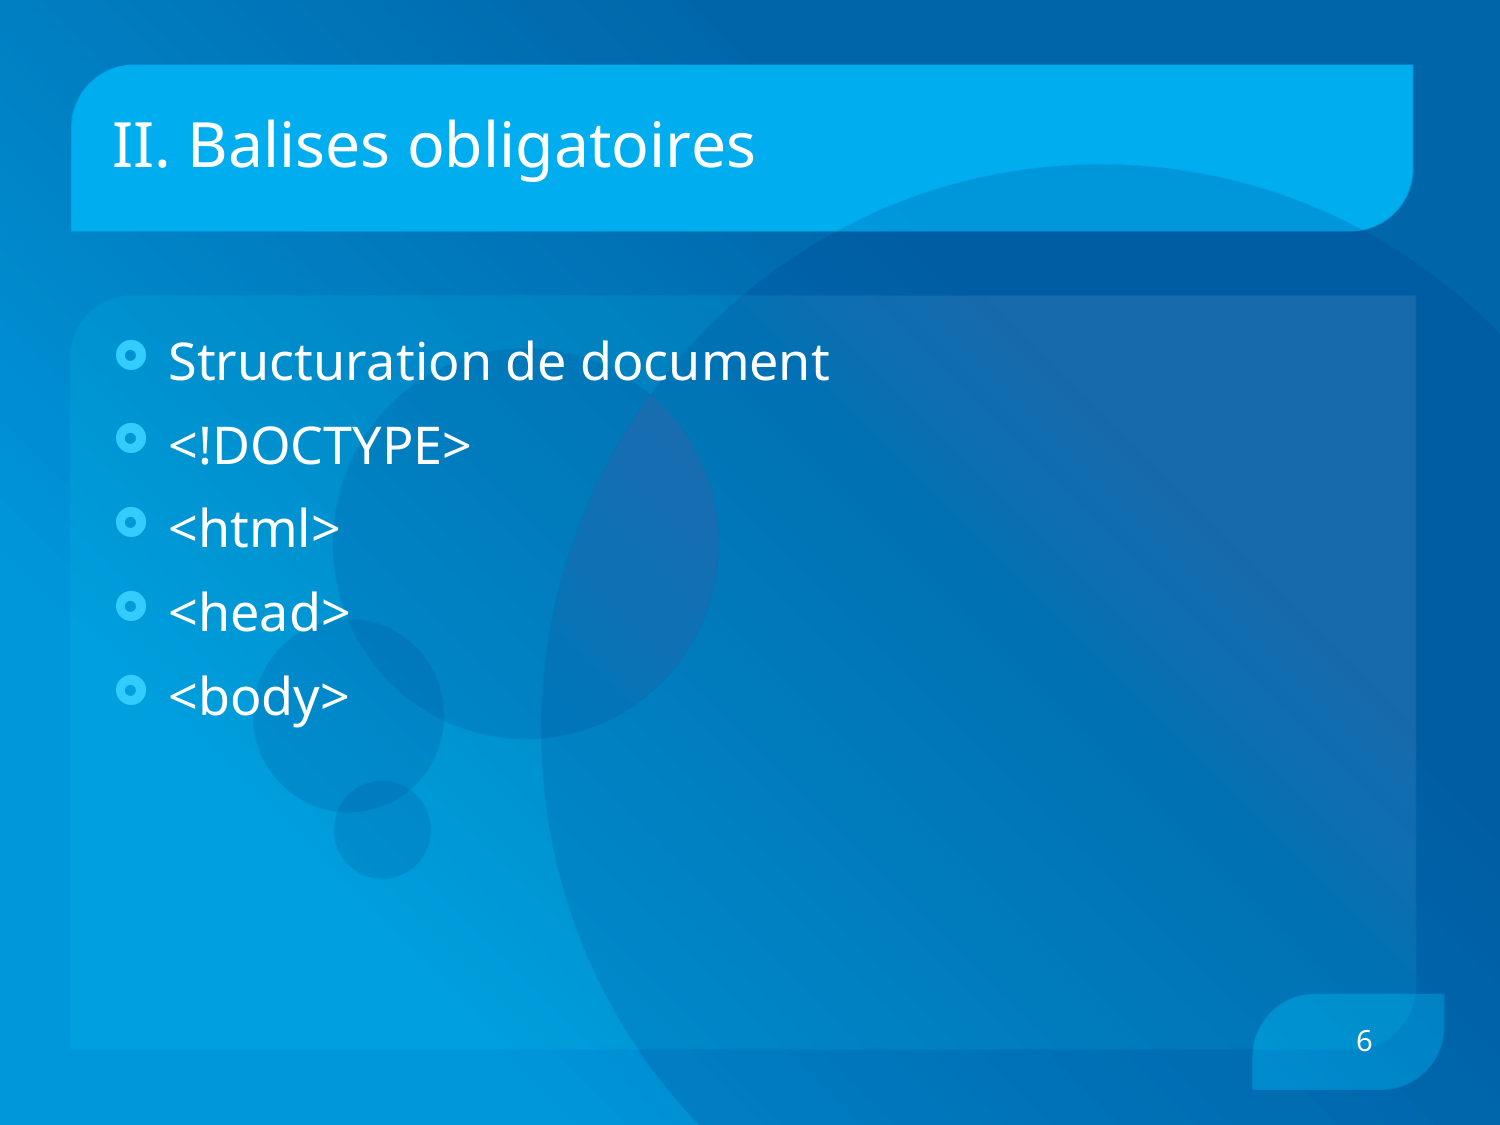

# II. Balises obligatoires
Structuration de document
<!DOCTYPE>
<html>
<head>
<body>
6